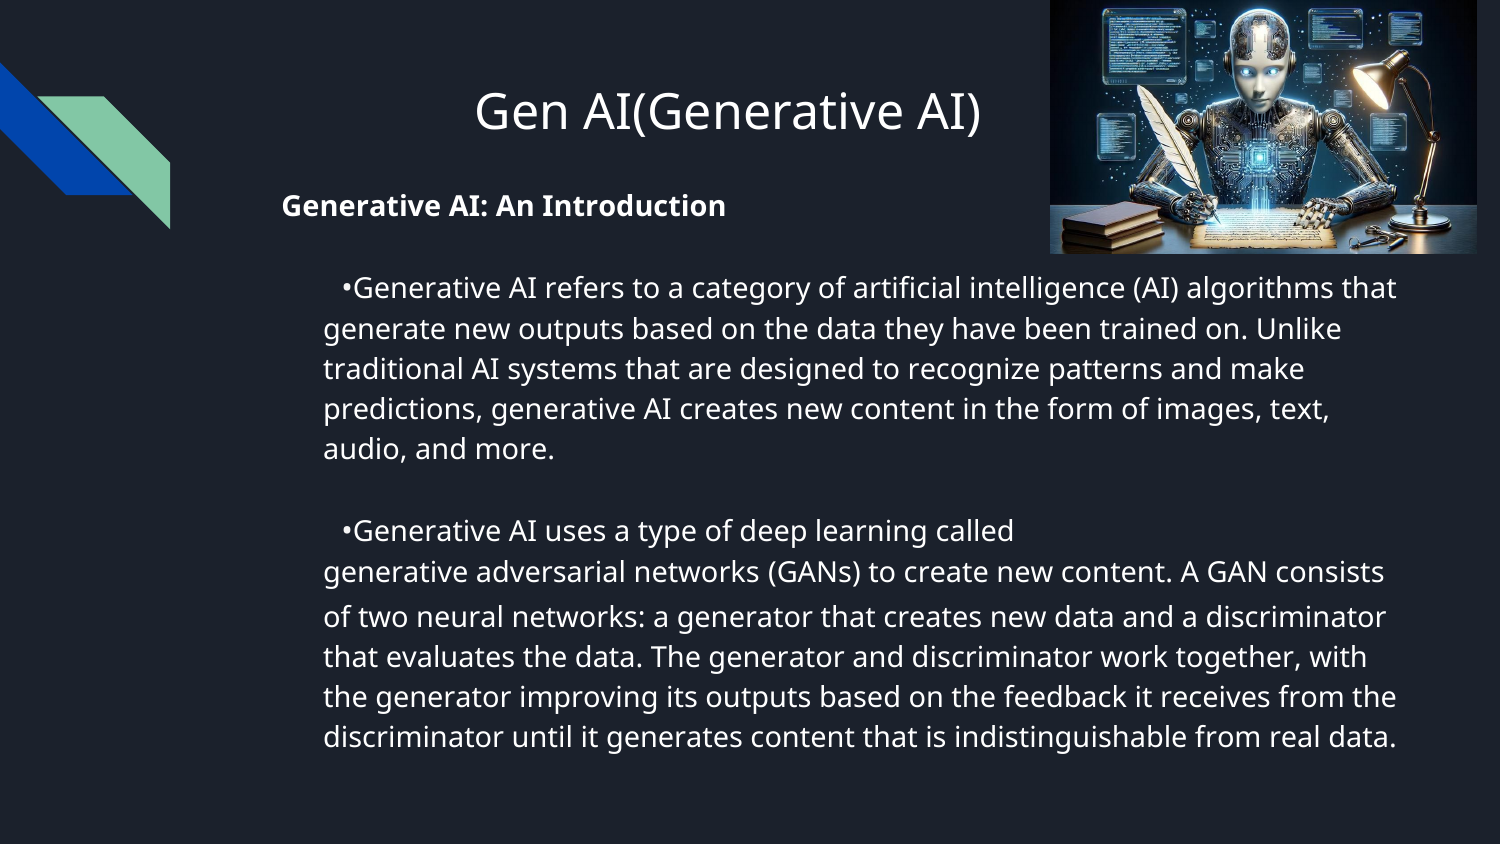

# Gen AI(Generative AI)
Generative AI: An Introduction
 •Generative AI refers to a category of artificial intelligence (AI) algorithms that generate new outputs based on the data they have been trained on. Unlike traditional AI systems that are designed to recognize patterns and make predictions, generative AI creates new content in the form of images, text, audio, and more.
 •Generative AI uses a type of deep learning called generative adversarial networks (GANs) to create new content. A GAN consists of two neural networks: a generator that creates new data and a discriminator that evaluates the data. The generator and discriminator work together, with the generator improving its outputs based on the feedback it receives from the discriminator until it generates content that is indistinguishable from real data.